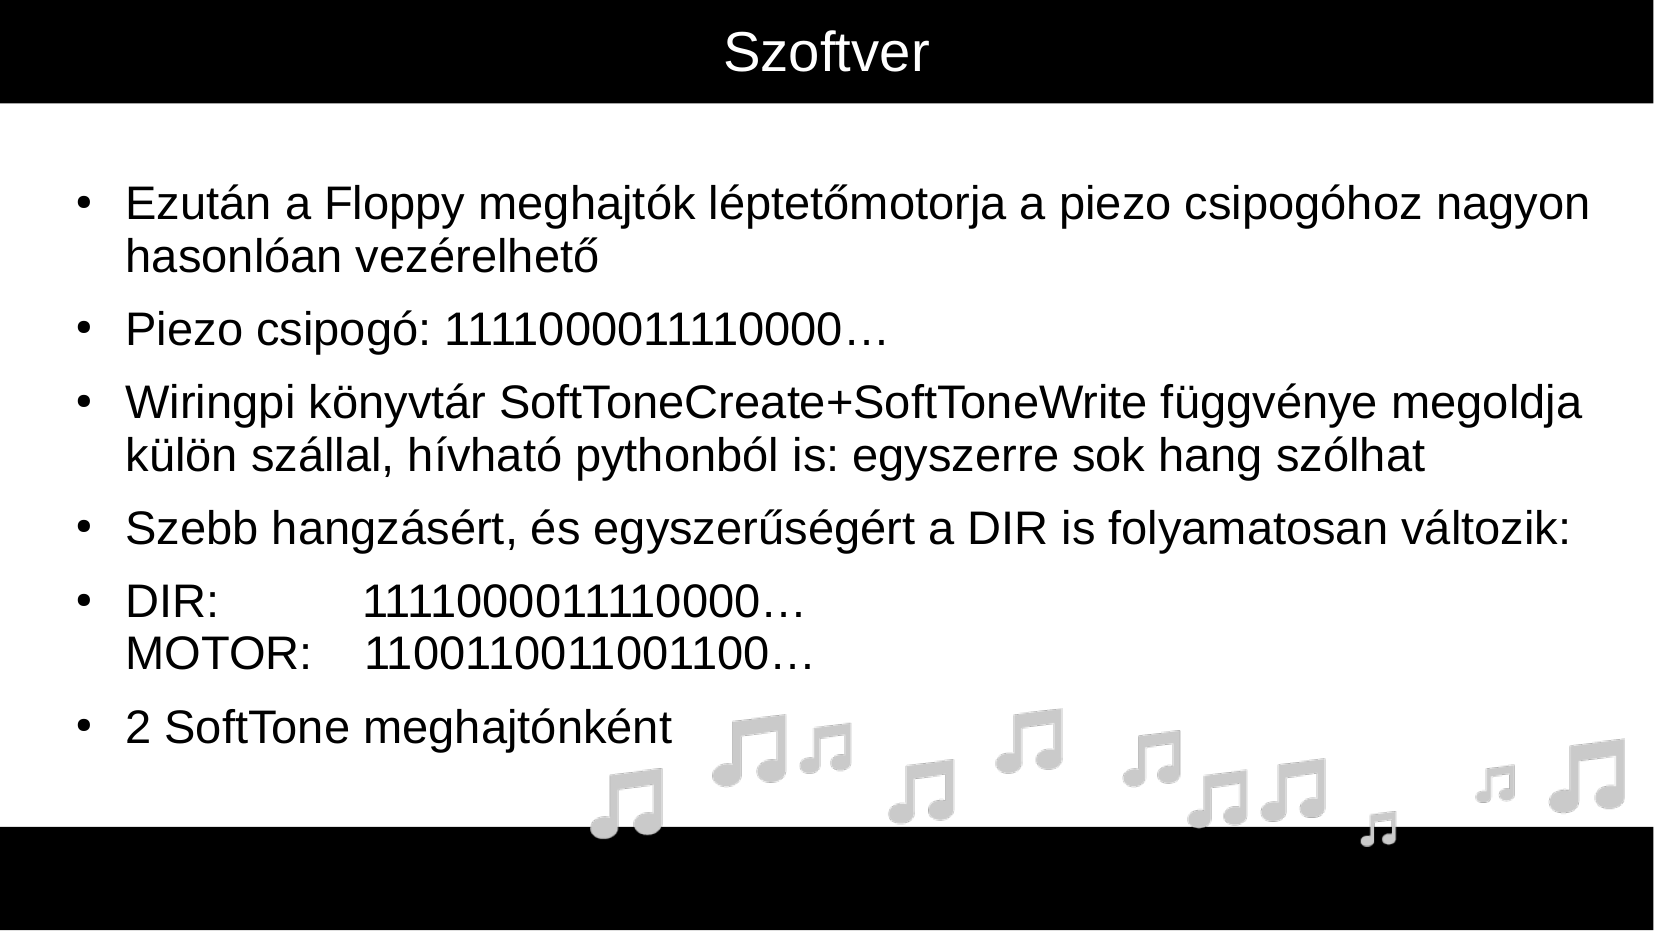

# Szoftver
Ezután a Floppy meghajtók léptetőmotorja a piezo csipogóhoz nagyon hasonlóan vezérelhető
Piezo csipogó: 1111000011110000…
Wiringpi könyvtár SoftToneCreate+SoftToneWrite függvénye megoldja külön szállal, hívható pythonból is: egyszerre sok hang szólhat
Szebb hangzásért, és egyszerűségért a DIR is folyamatosan változik:
DIR: 1111000011110000…
MOTOR: 1100110011001100…
2 SoftTone meghajtónként